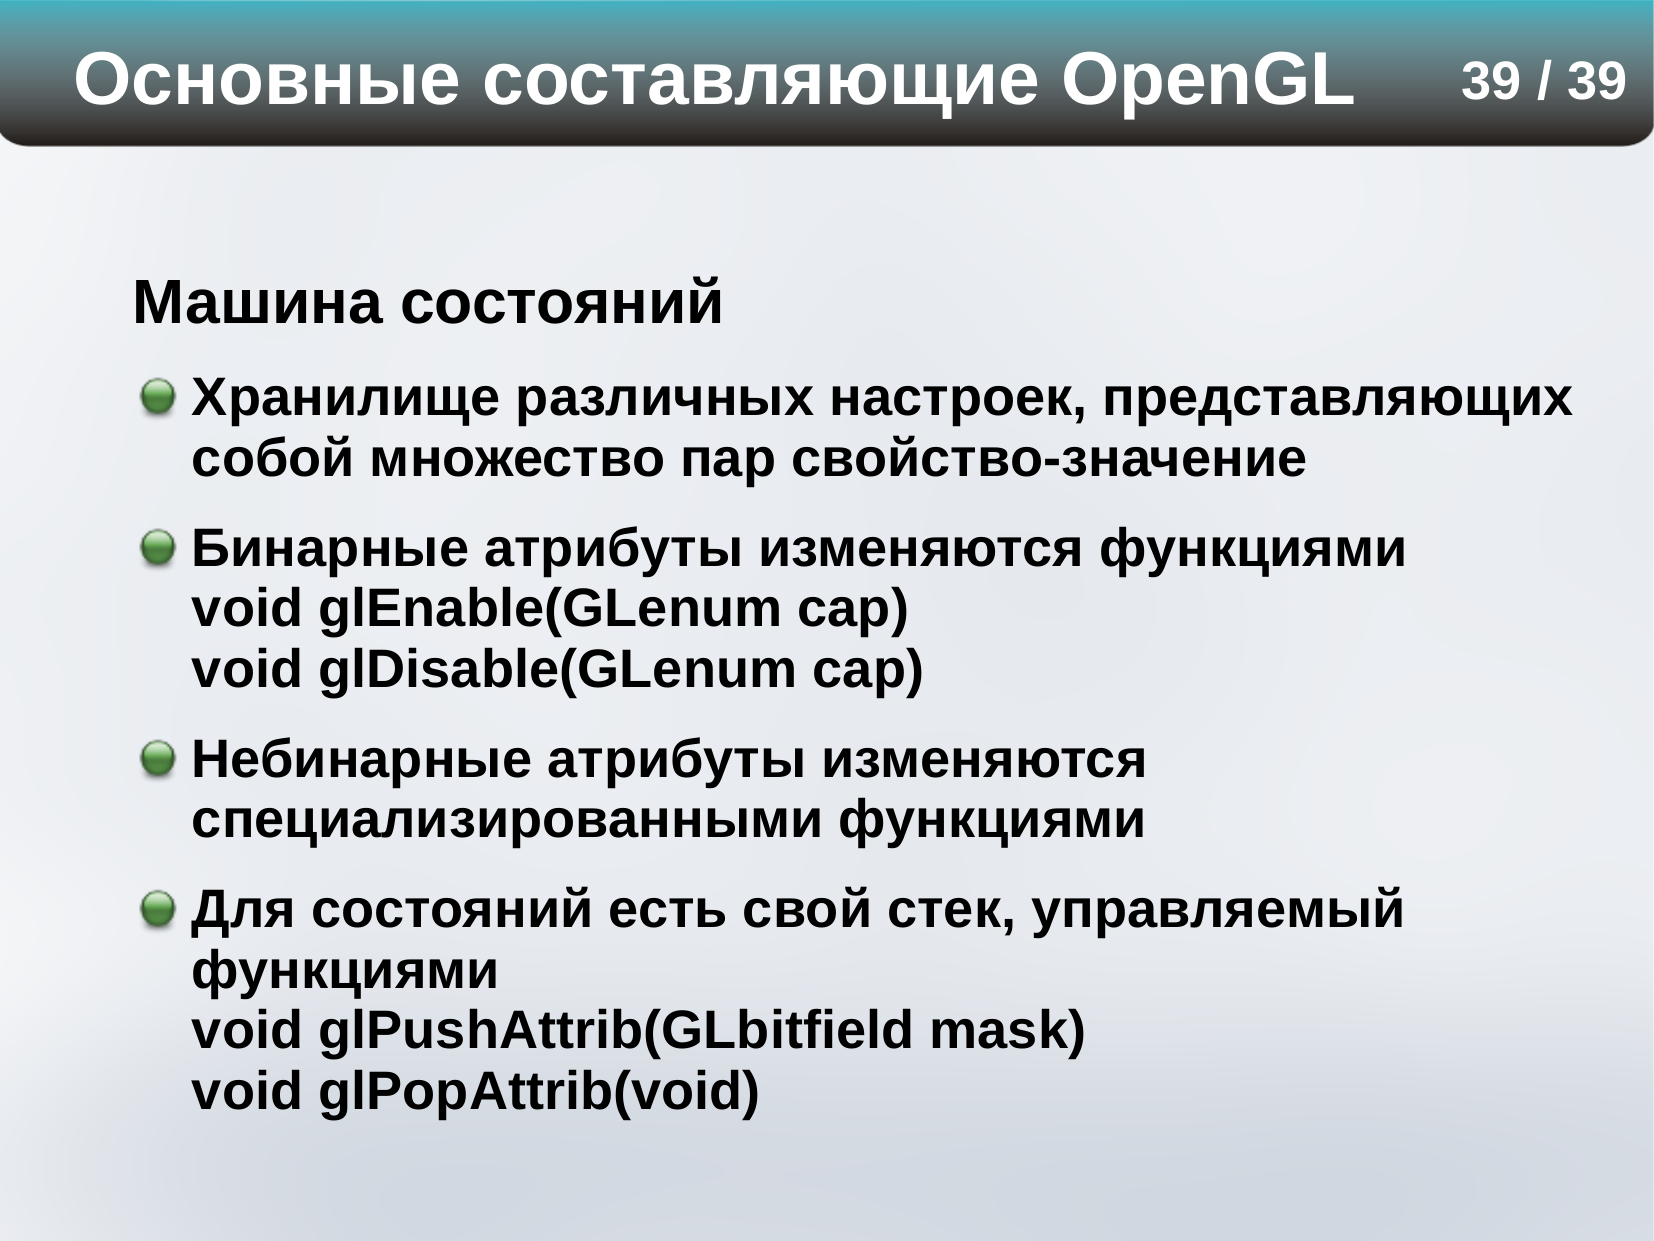

Основные составляющие OpenGL
Машина состояний
Хранилище различных настроек, представляющих собой множество пар свойство-значение
Бинарные атрибуты изменяются функциями
void glEnable(GLenum cap)
void glDisable(GLenum cap)
Небинарные атрибуты изменяются специализированными функциями
Для состояний есть свой стек, управляемый функциями
void glPushAttrib(GLbitfield mask)
void glPopAttrib(void)